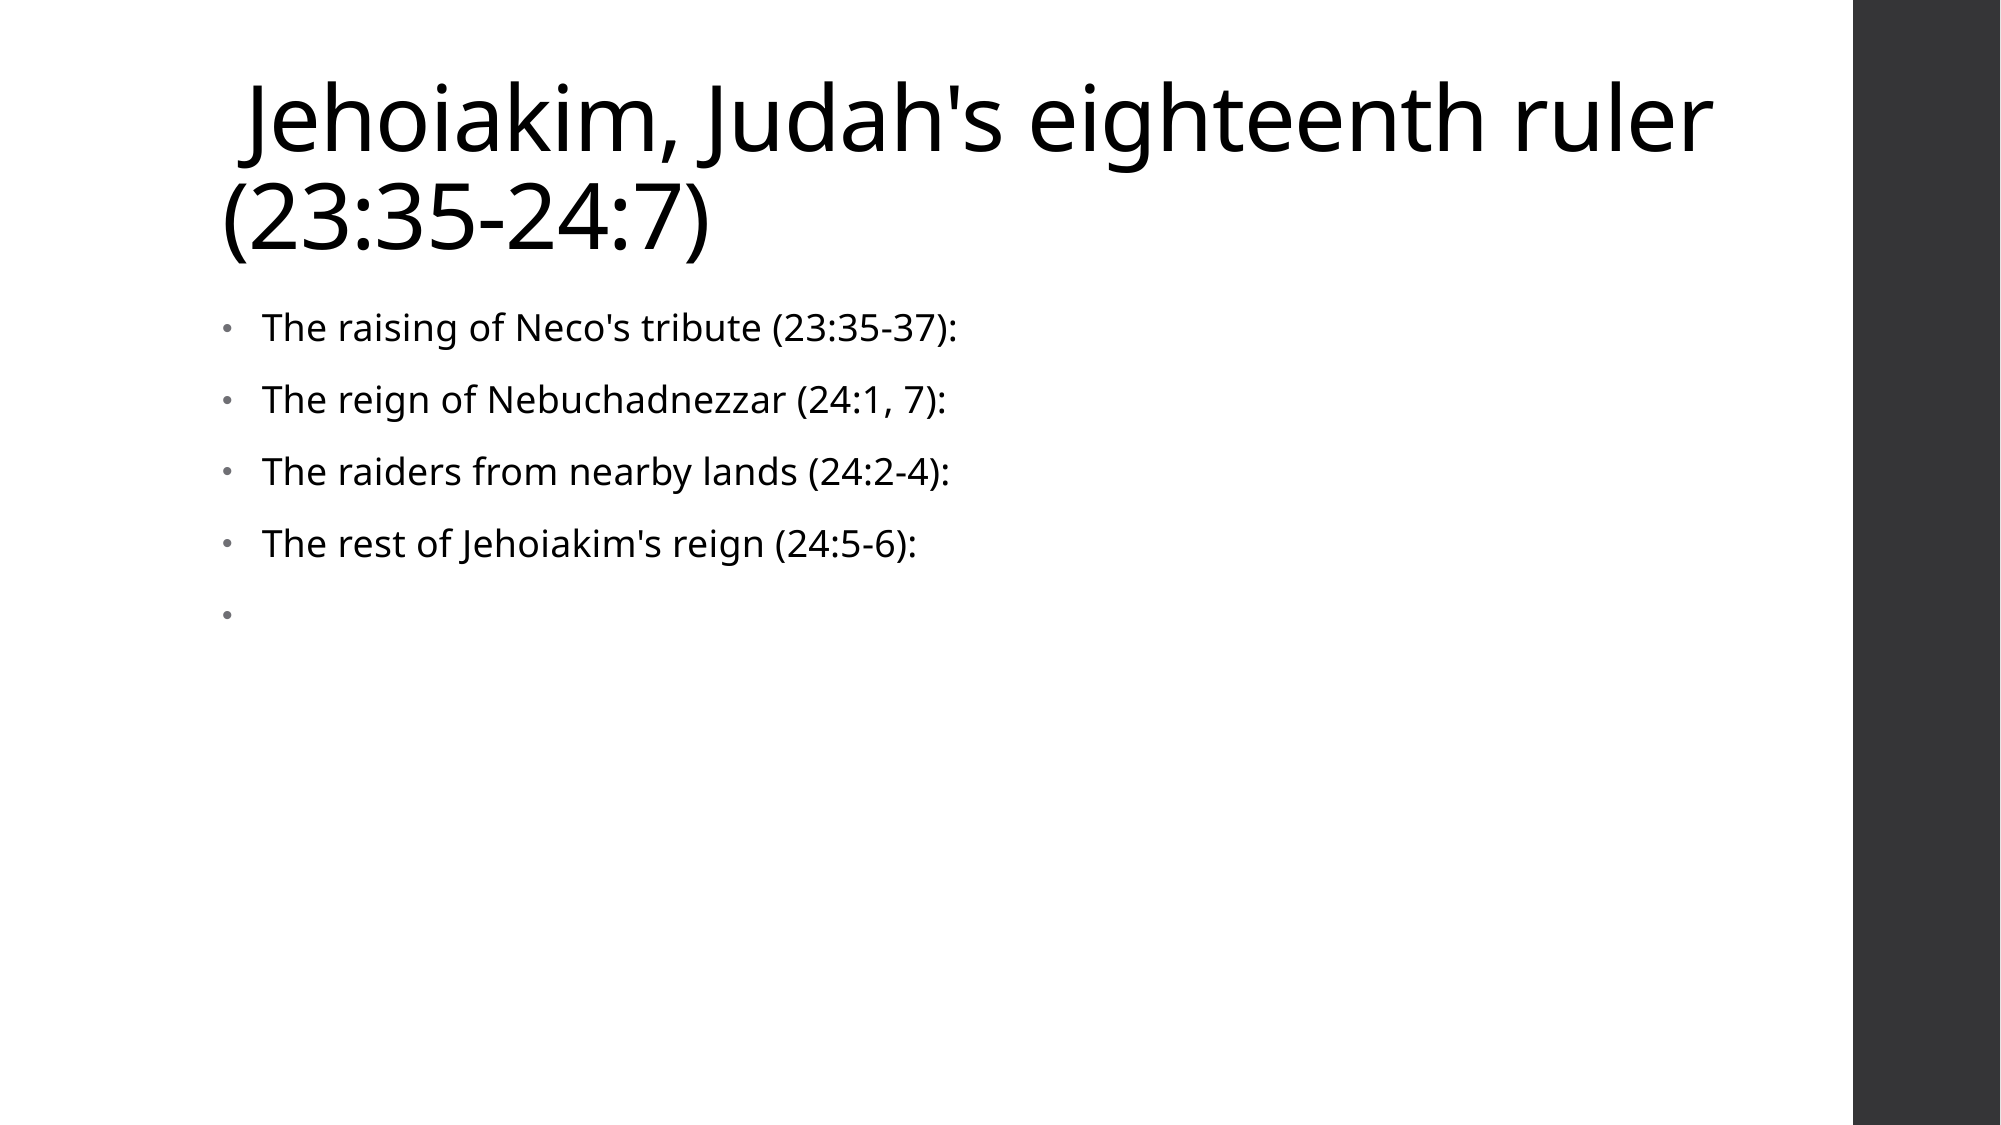

# Jehoiakim, Judah's eighteenth ruler (23:35-24:7)
 The raising of Neco's tribute (23:35-37):
 The reign of Nebuchadnezzar (24:1, 7):
 The raiders from nearby lands (24:2-4):
 The rest of Jehoiakim's reign (24:5-6):